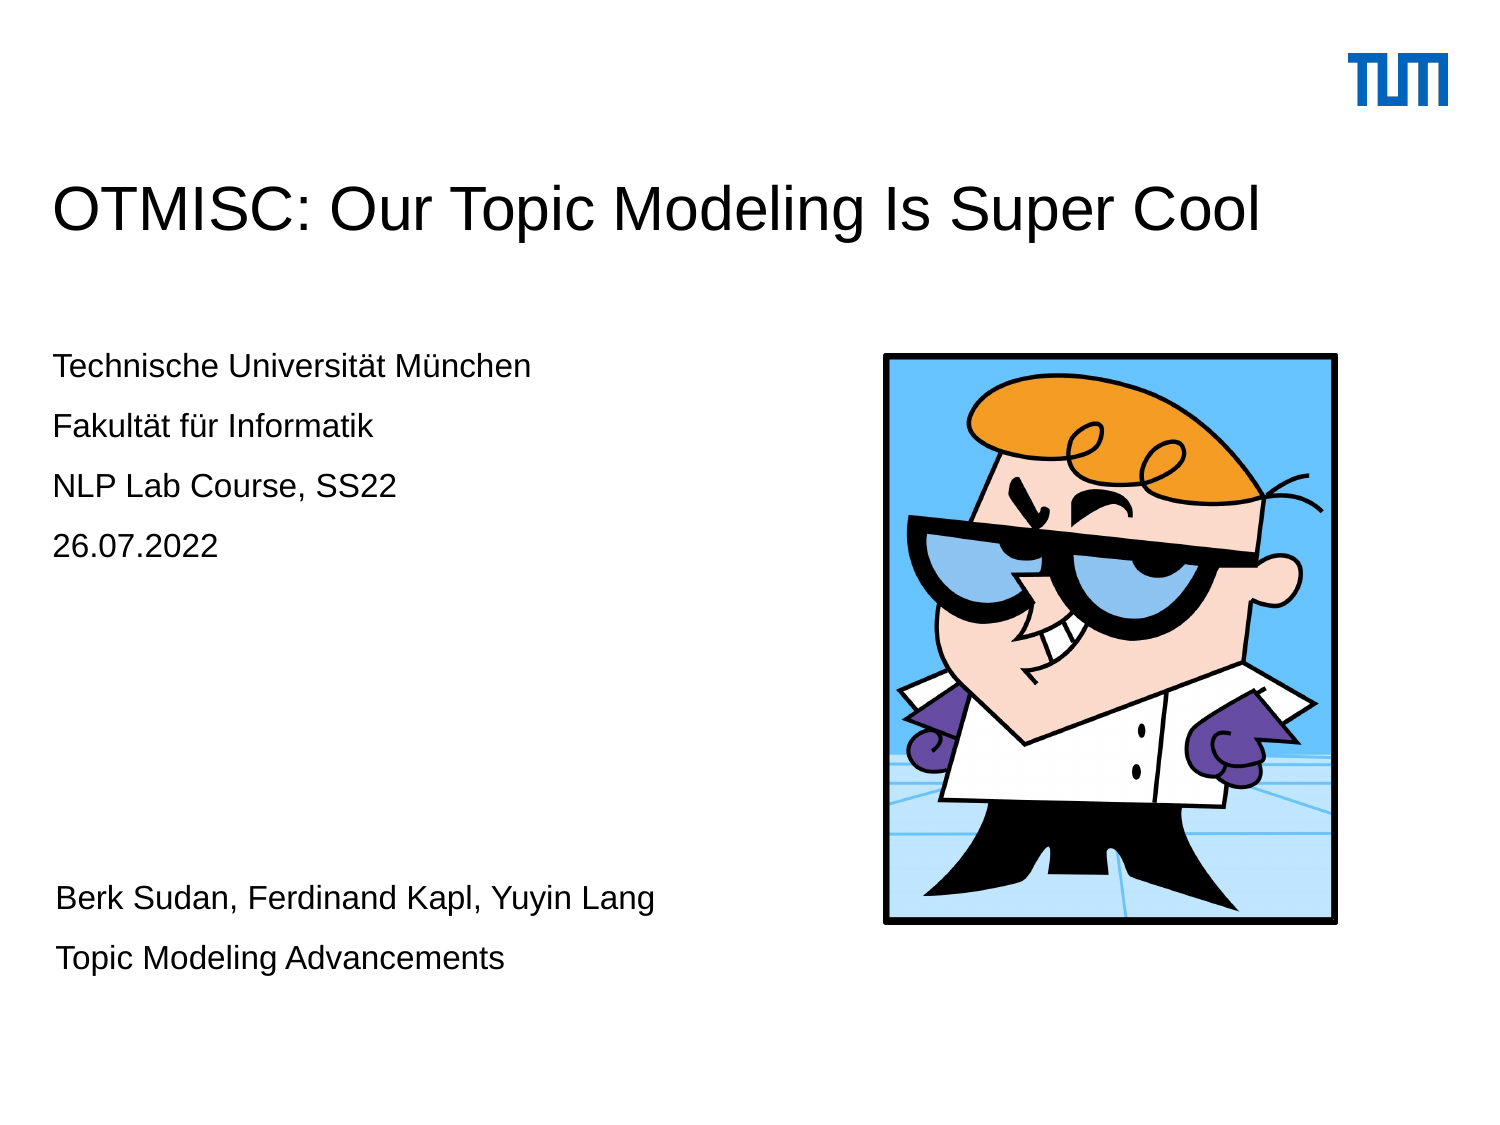

OTMISC: Our Topic Modeling Is Super Cool
Technische Universität München
Fakultät für Informatik
NLP Lab Course, SS22
26.07.2022
Berk Sudan, Ferdinand Kapl, Yuyin Lang
Topic Modeling Advancements